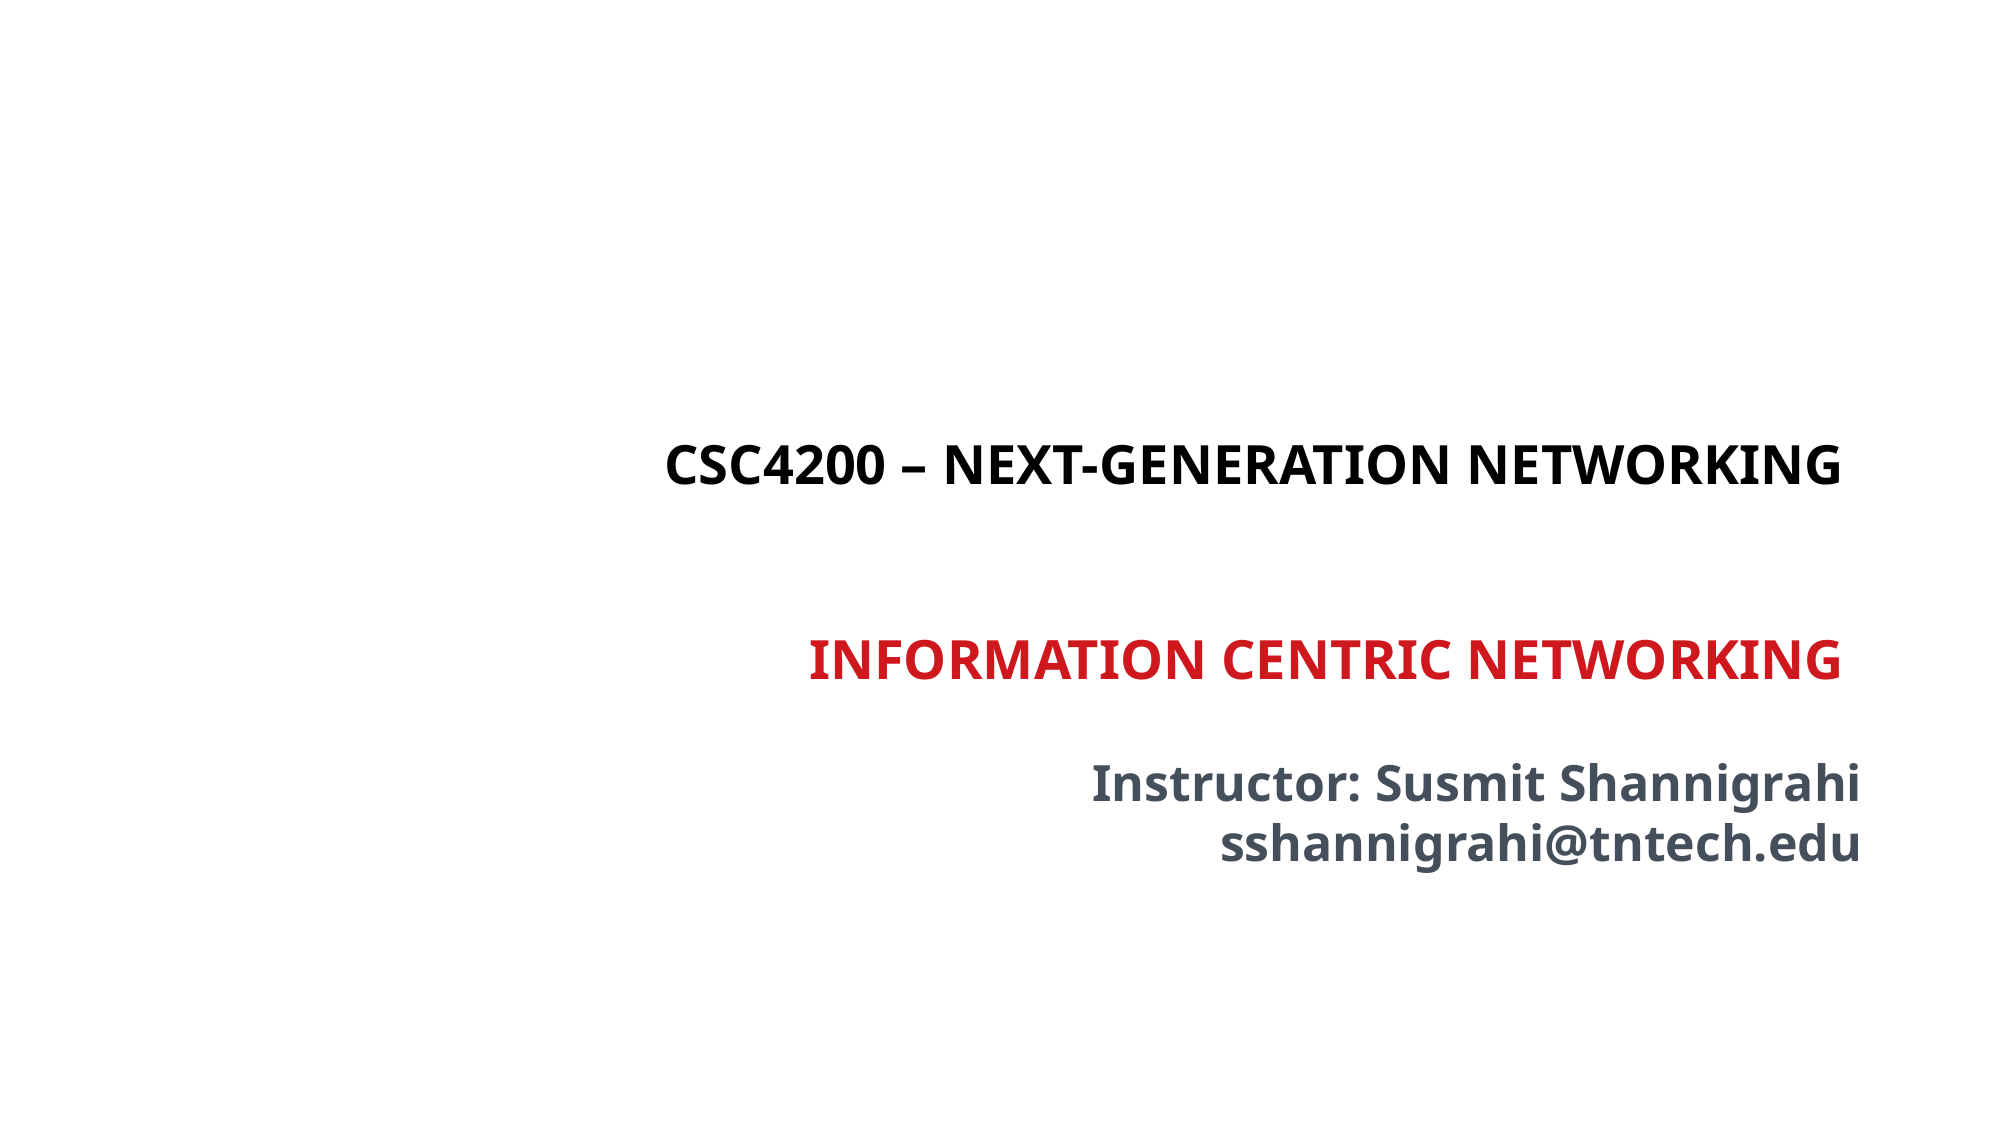

CSC4200 – Next-generation Networking
Information Centric networking
Instructor: Susmit Shannigrahi
sshannigrahi@tntech.edu